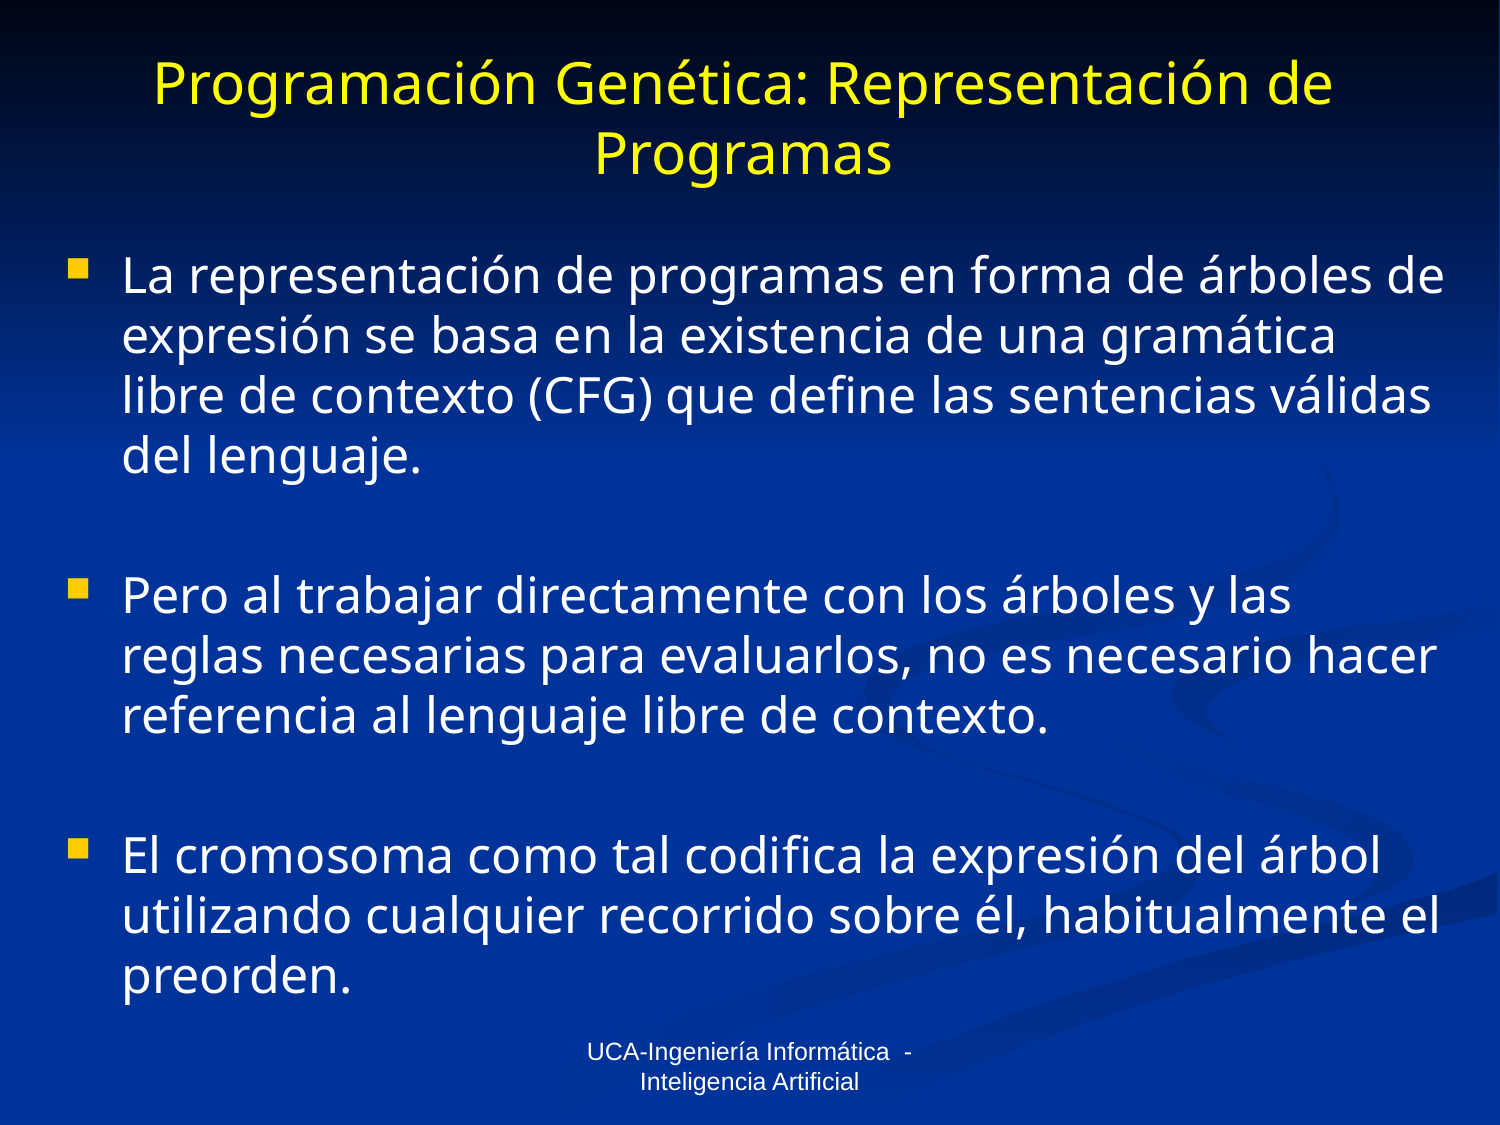

# Programación Genética: Representación de Programas
La representación de programas en forma de árboles de expresión se basa en la existencia de una gramática libre de contexto (CFG) que define las sentencias válidas del lenguaje.
Pero al trabajar directamente con los árboles y las reglas necesarias para evaluarlos, no es necesario hacer referencia al lenguaje libre de contexto.
El cromosoma como tal codifica la expresión del árbol utilizando cualquier recorrido sobre él, habitualmente el preorden.
UCA-Ingeniería Informática - Inteligencia Artificial